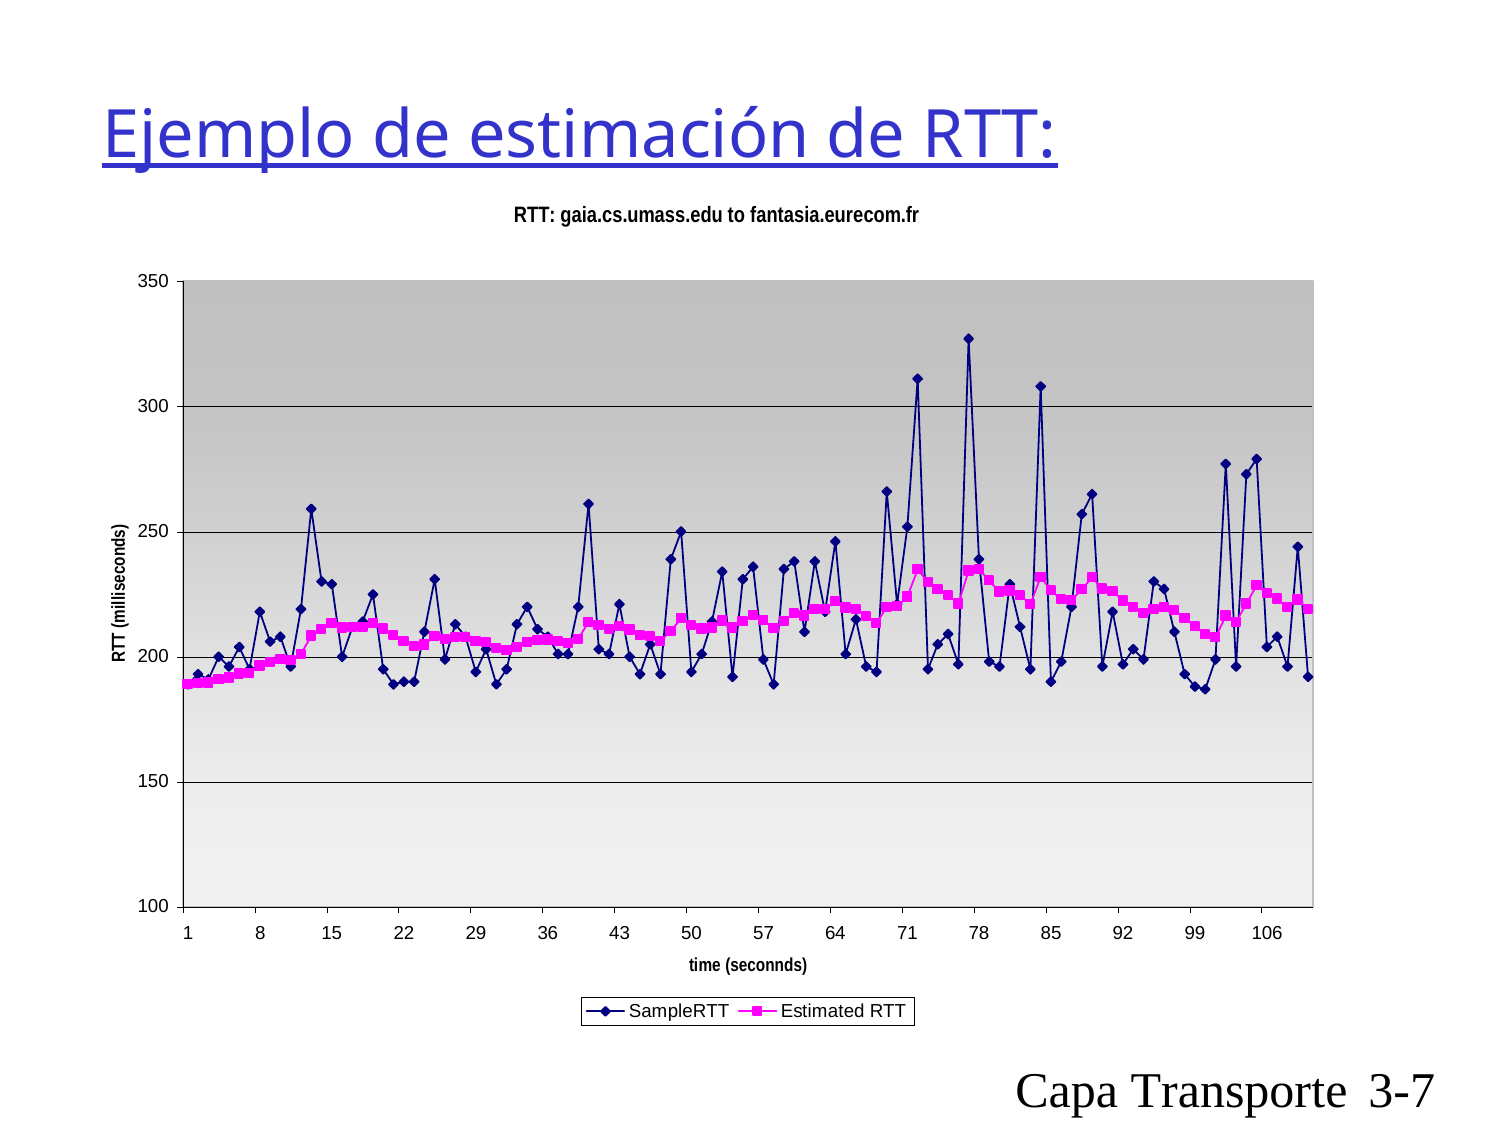

# Ejemplo de estimación de RTT:
7